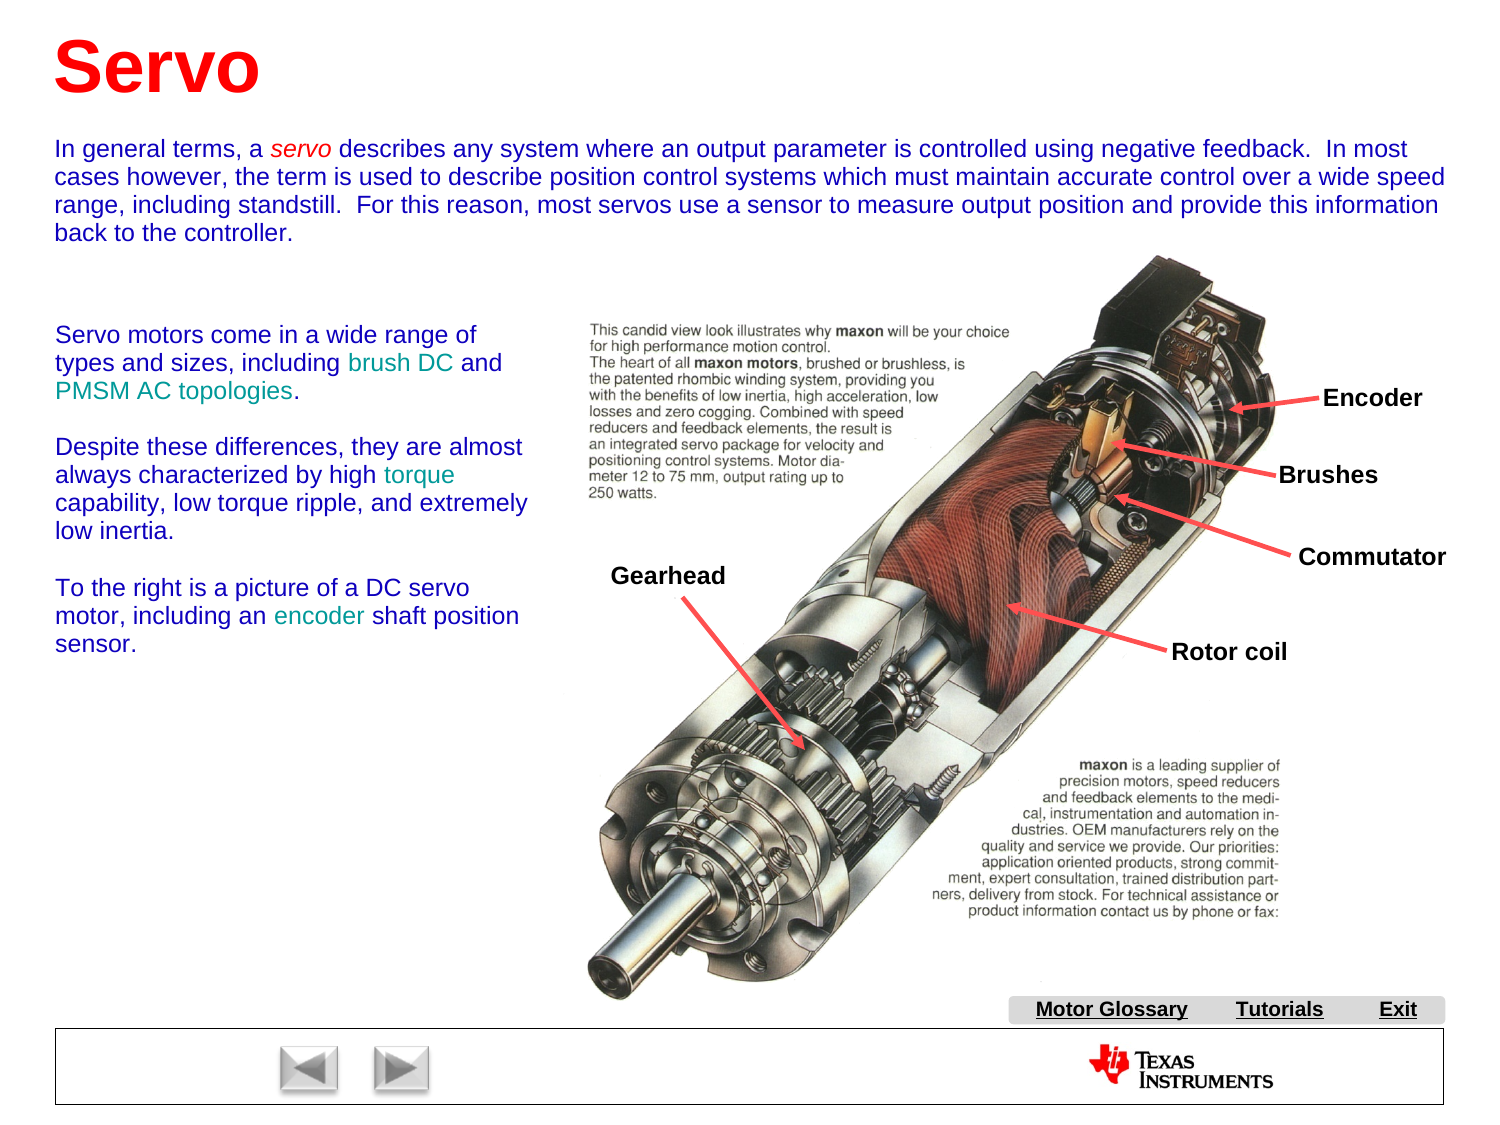

# Servo
In general terms, a servo describes any system where an output parameter is controlled using negative feedback. In most cases however, the term is used to describe position control systems which must maintain accurate control over a wide speed range, including standstill. For this reason, most servos use a sensor to measure output position and provide this information back to the controller.
Servo motors come in a wide range of types and sizes, including brush DC and PMSM AC topologies.
Despite these differences, they are almost always characterized by high torque capability, low torque ripple, and extremely low inertia.
To the right is a picture of a DC servo motor, including an encoder shaft position sensor.
Encoder
Brushes
Commutator
Gearhead
Rotor coil